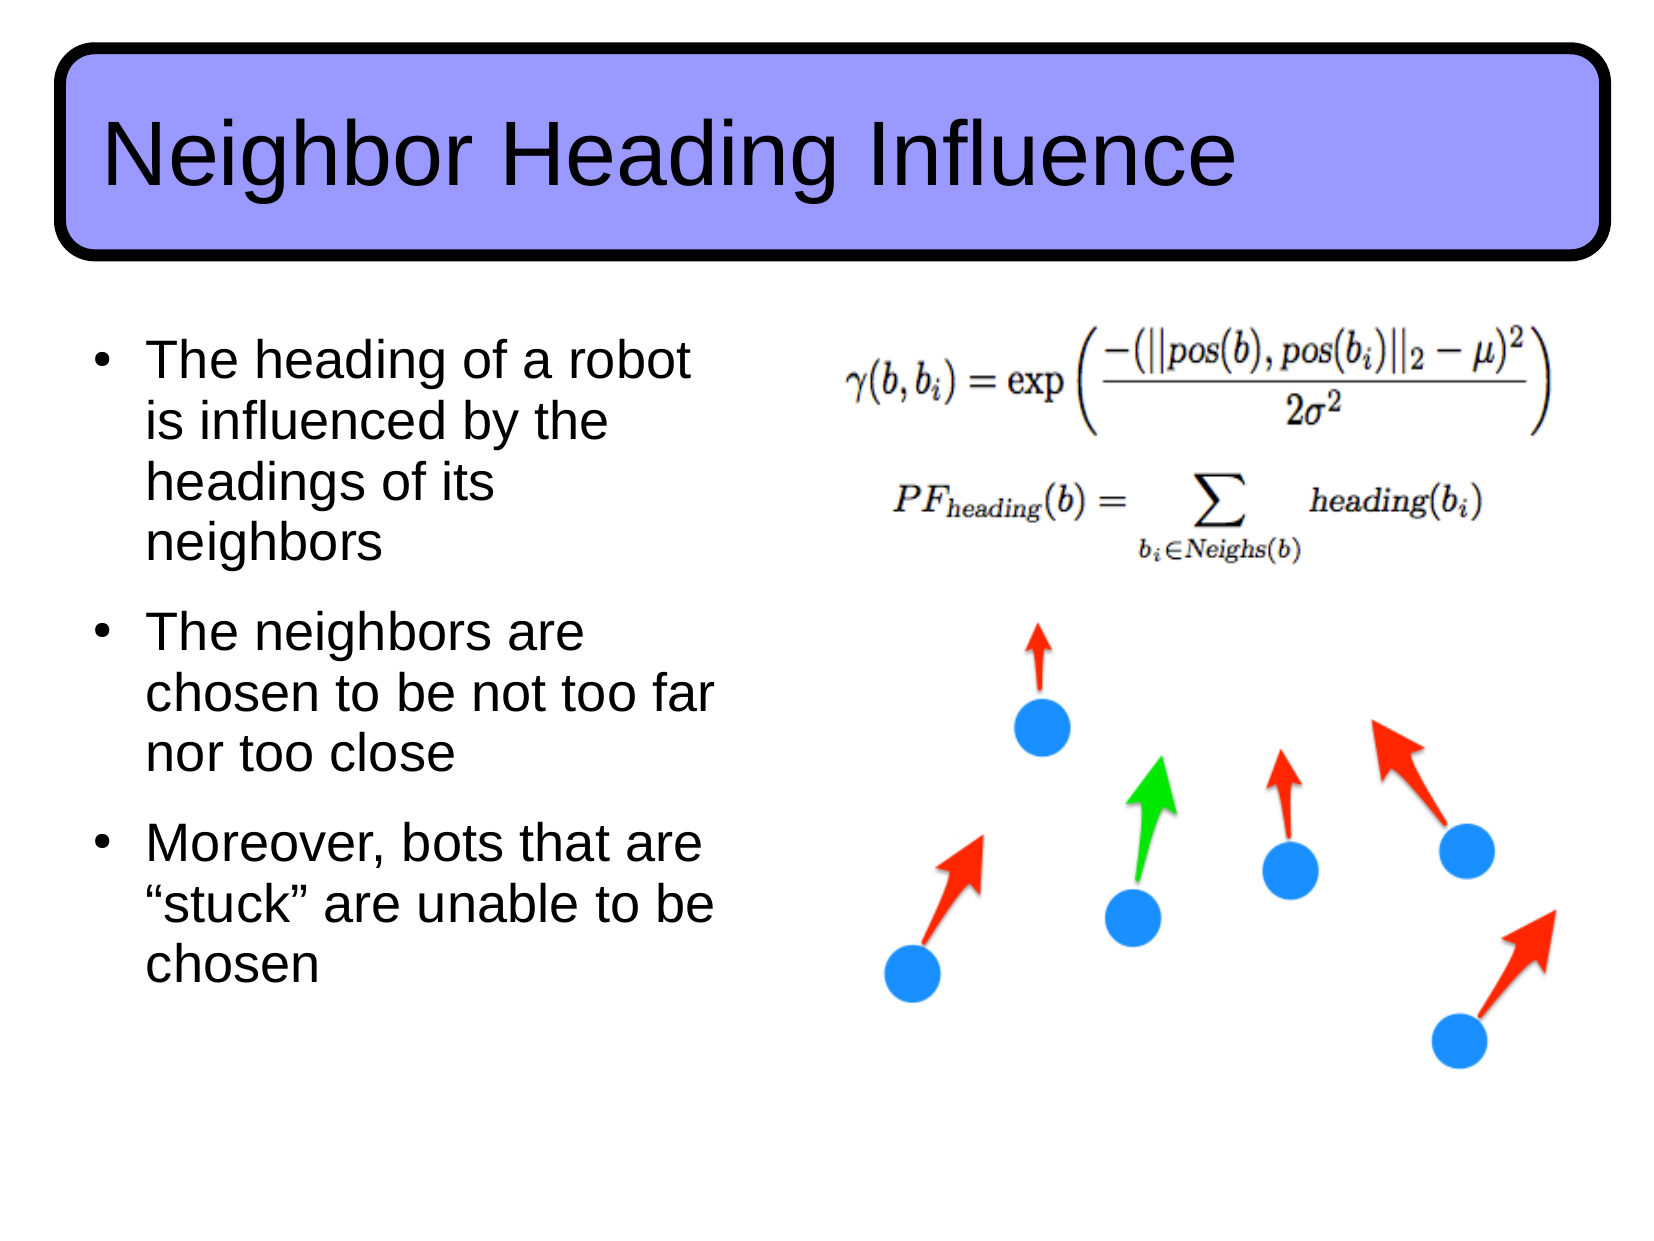

#
Swarm Motion
Neighbor Heading Influence
The heading of a robot is influenced by the headings of its neighbors
The neighbors are chosen to be not too far nor too close
Moreover, bots that are “stuck” are unable to be chosen